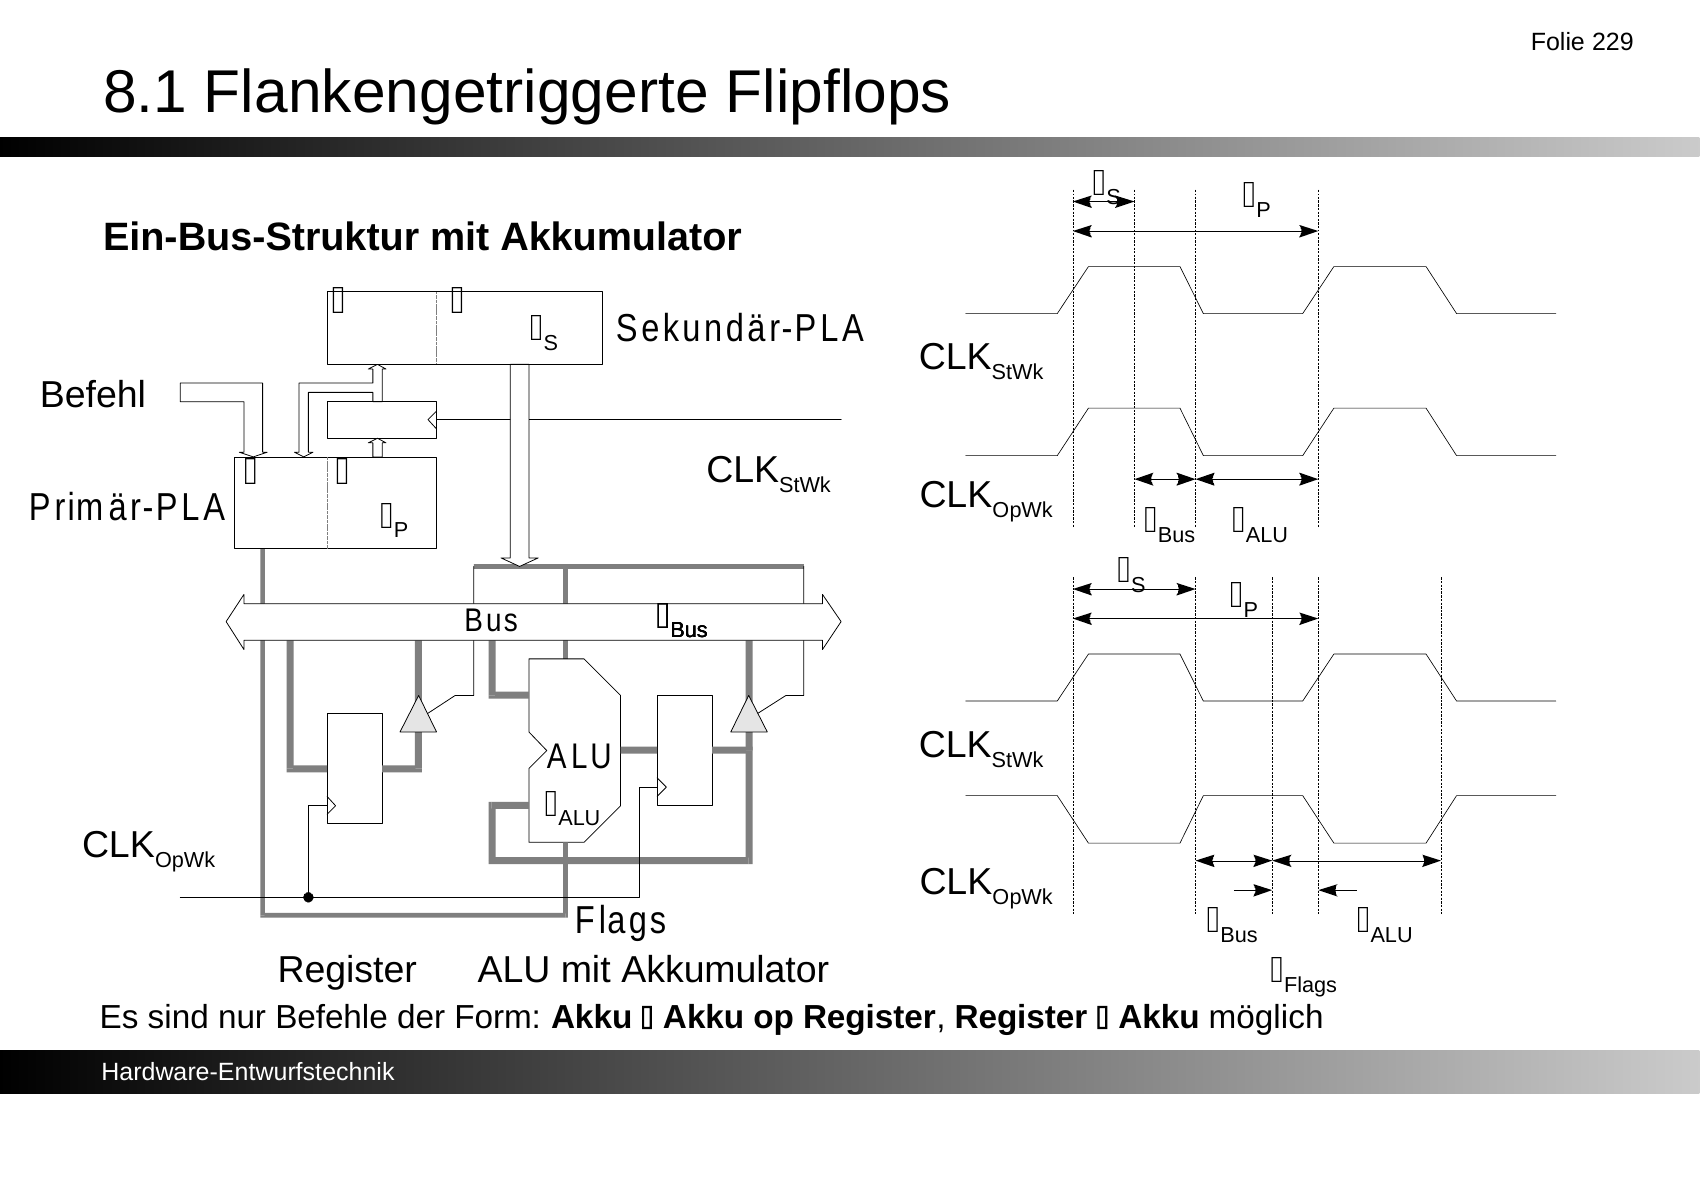

# 8.1 Flankengetriggerte Flipflops
S
P
Ein-Bus-Struktur mit Akkumulator
S
CLKStWk
Befehl
CLKStWk
CLKOpWk
P
Bus
ALU
S
P
Bus
Bus
Bus
Bus
CLKStWk
ALU
CLKOpWk
CLKOpWk
Bus
ALU
Register
ALU mit Akkumulator
Flags
Es sind nur Befehle der Form: Akku  Akku op Register, Register  Akku möglich